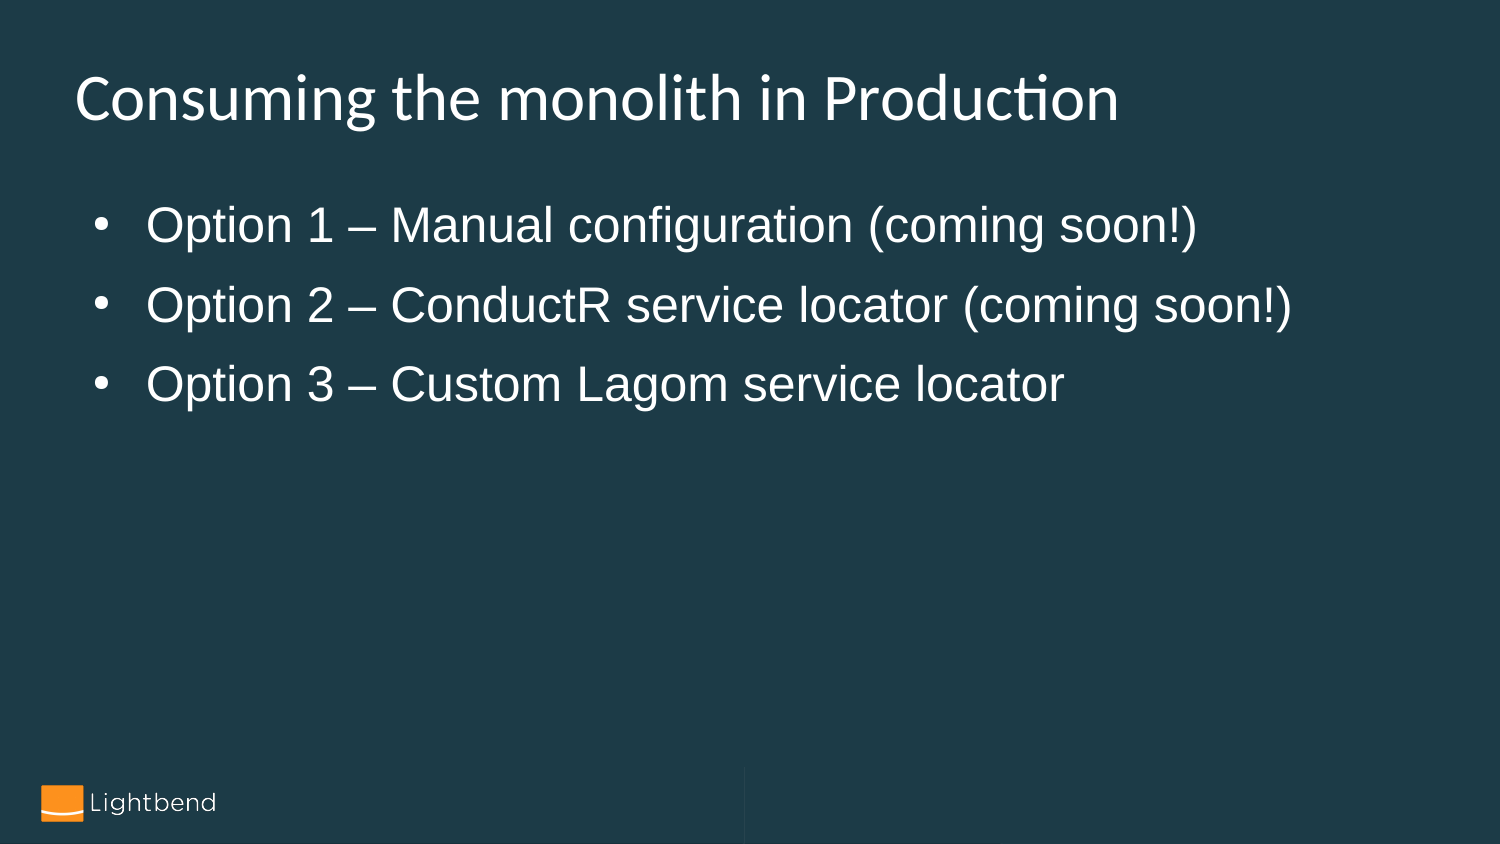

# Consuming the monolith in Production
Option 1 – Manual configuration (coming soon!)
Option 2 – ConductR service locator (coming soon!)
Option 3 – Custom Lagom service locator